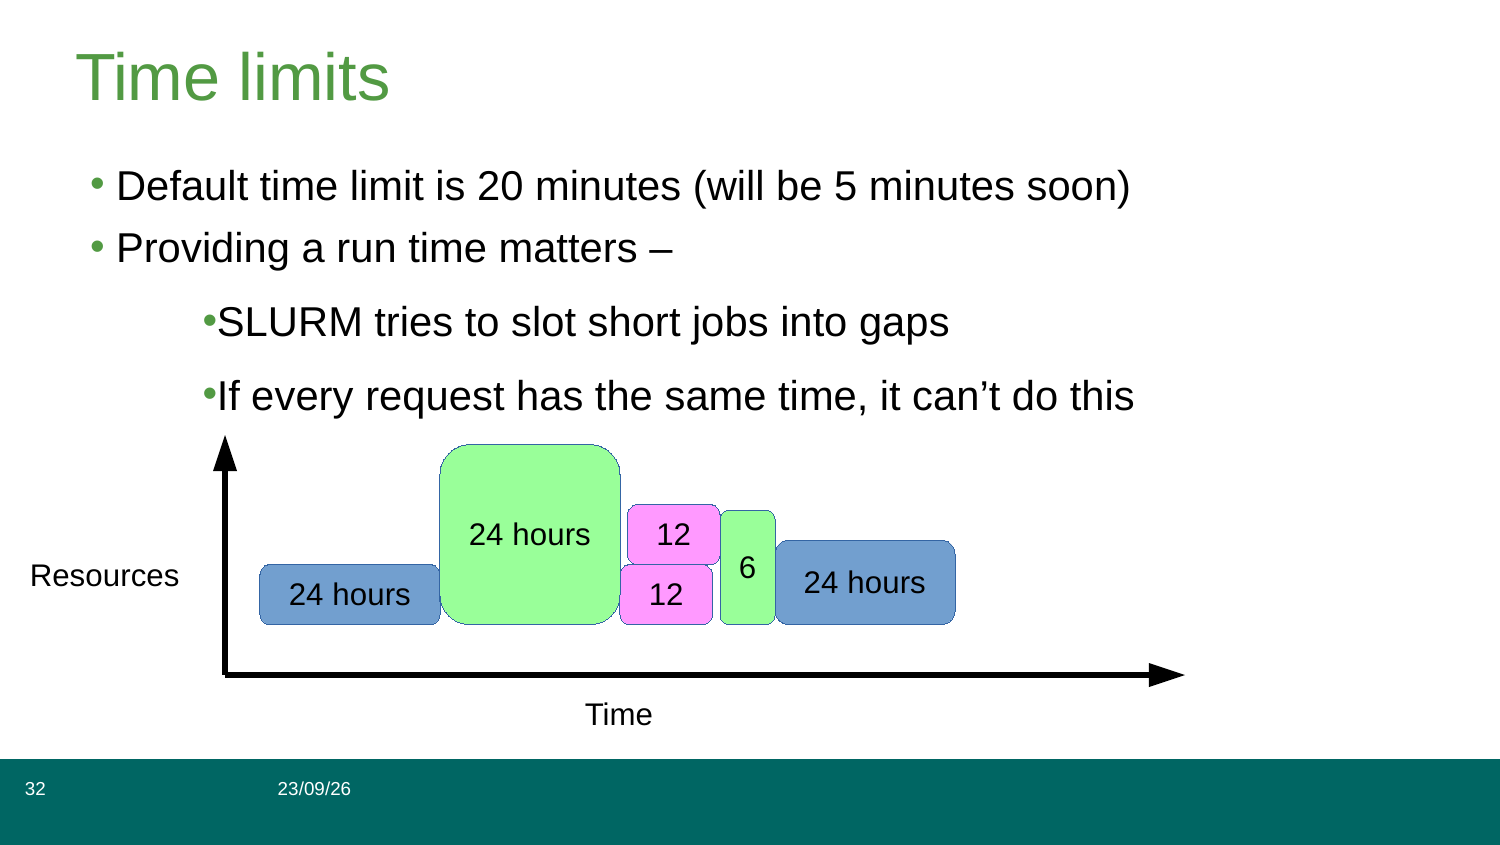

# Time limits
 Default time limit is 20 minutes (will be 5 minutes soon)
 Providing a run time matters –
SLURM tries to slot short jobs into gaps
If every request has the same time, it can’t do this
24 hours
12
12
6
24 hours
Resources
24 hours
Time